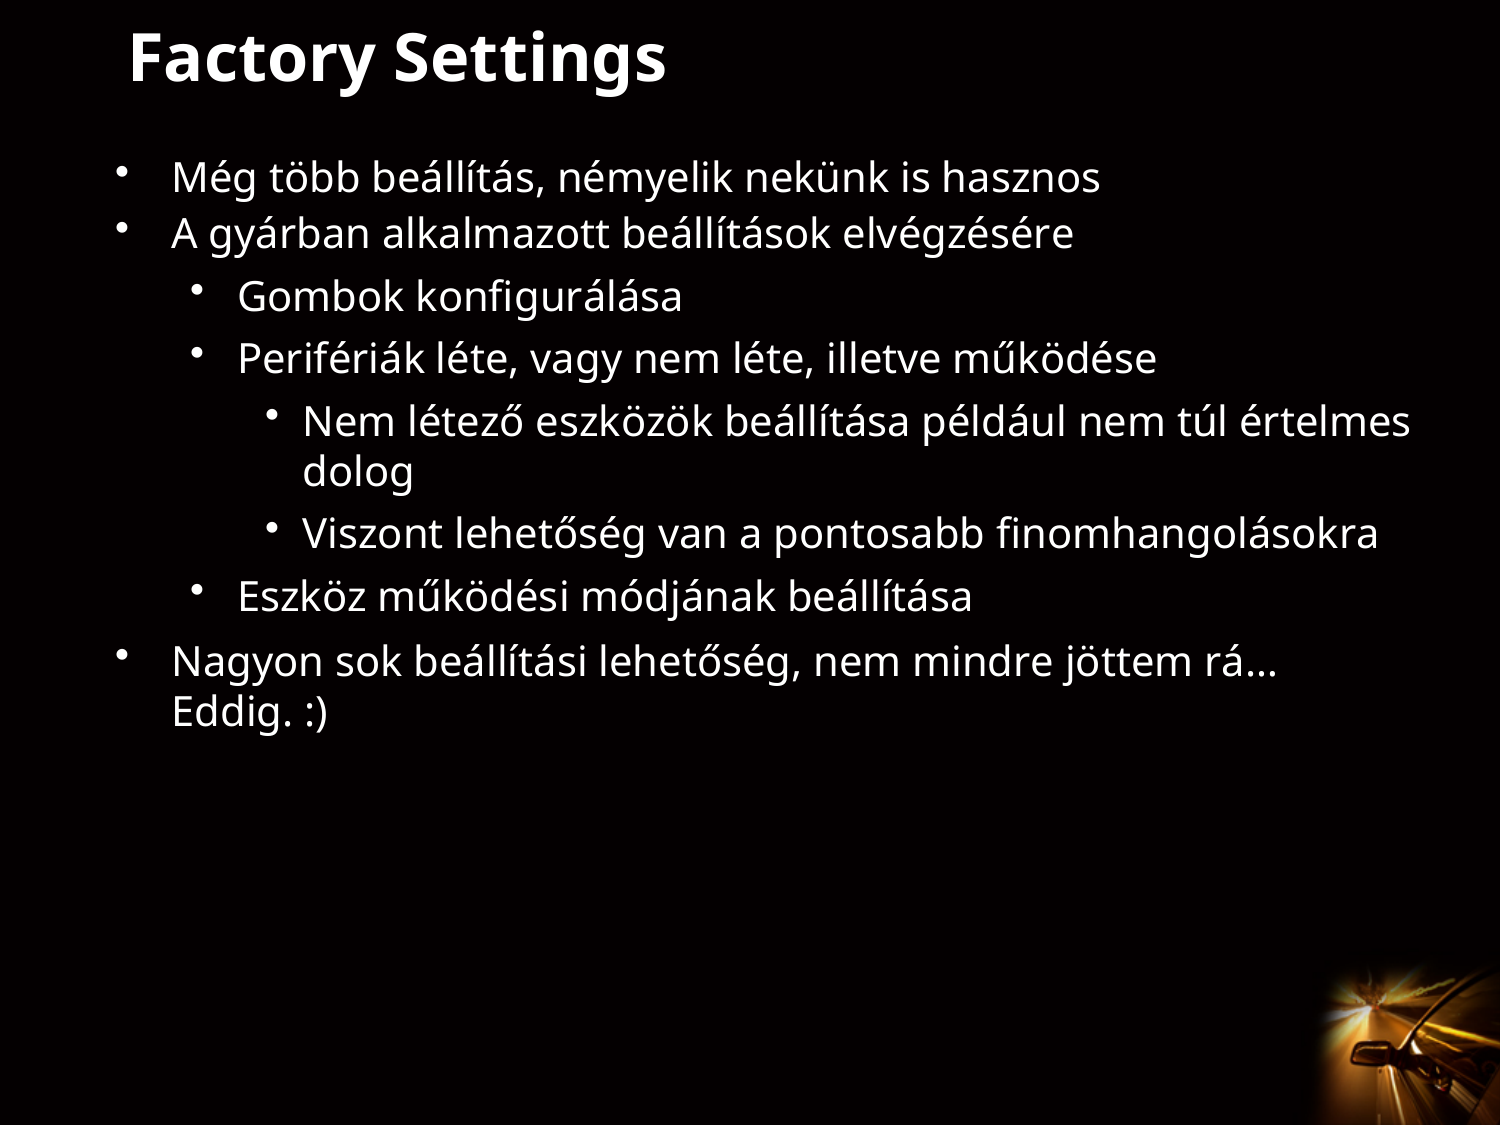

# Factory Settings
Még több beállítás, némyelik nekünk is hasznos
A gyárban alkalmazott beállítások elvégzésére
Gombok konfigurálása
Perifériák léte, vagy nem léte, illetve működése
Nem létező eszközök beállítása például nem túl értelmes dolog
Viszont lehetőség van a pontosabb finomhangolásokra
Eszköz működési módjának beállítása
Nagyon sok beállítási lehetőség, nem mindre jöttem rá… Eddig. :)